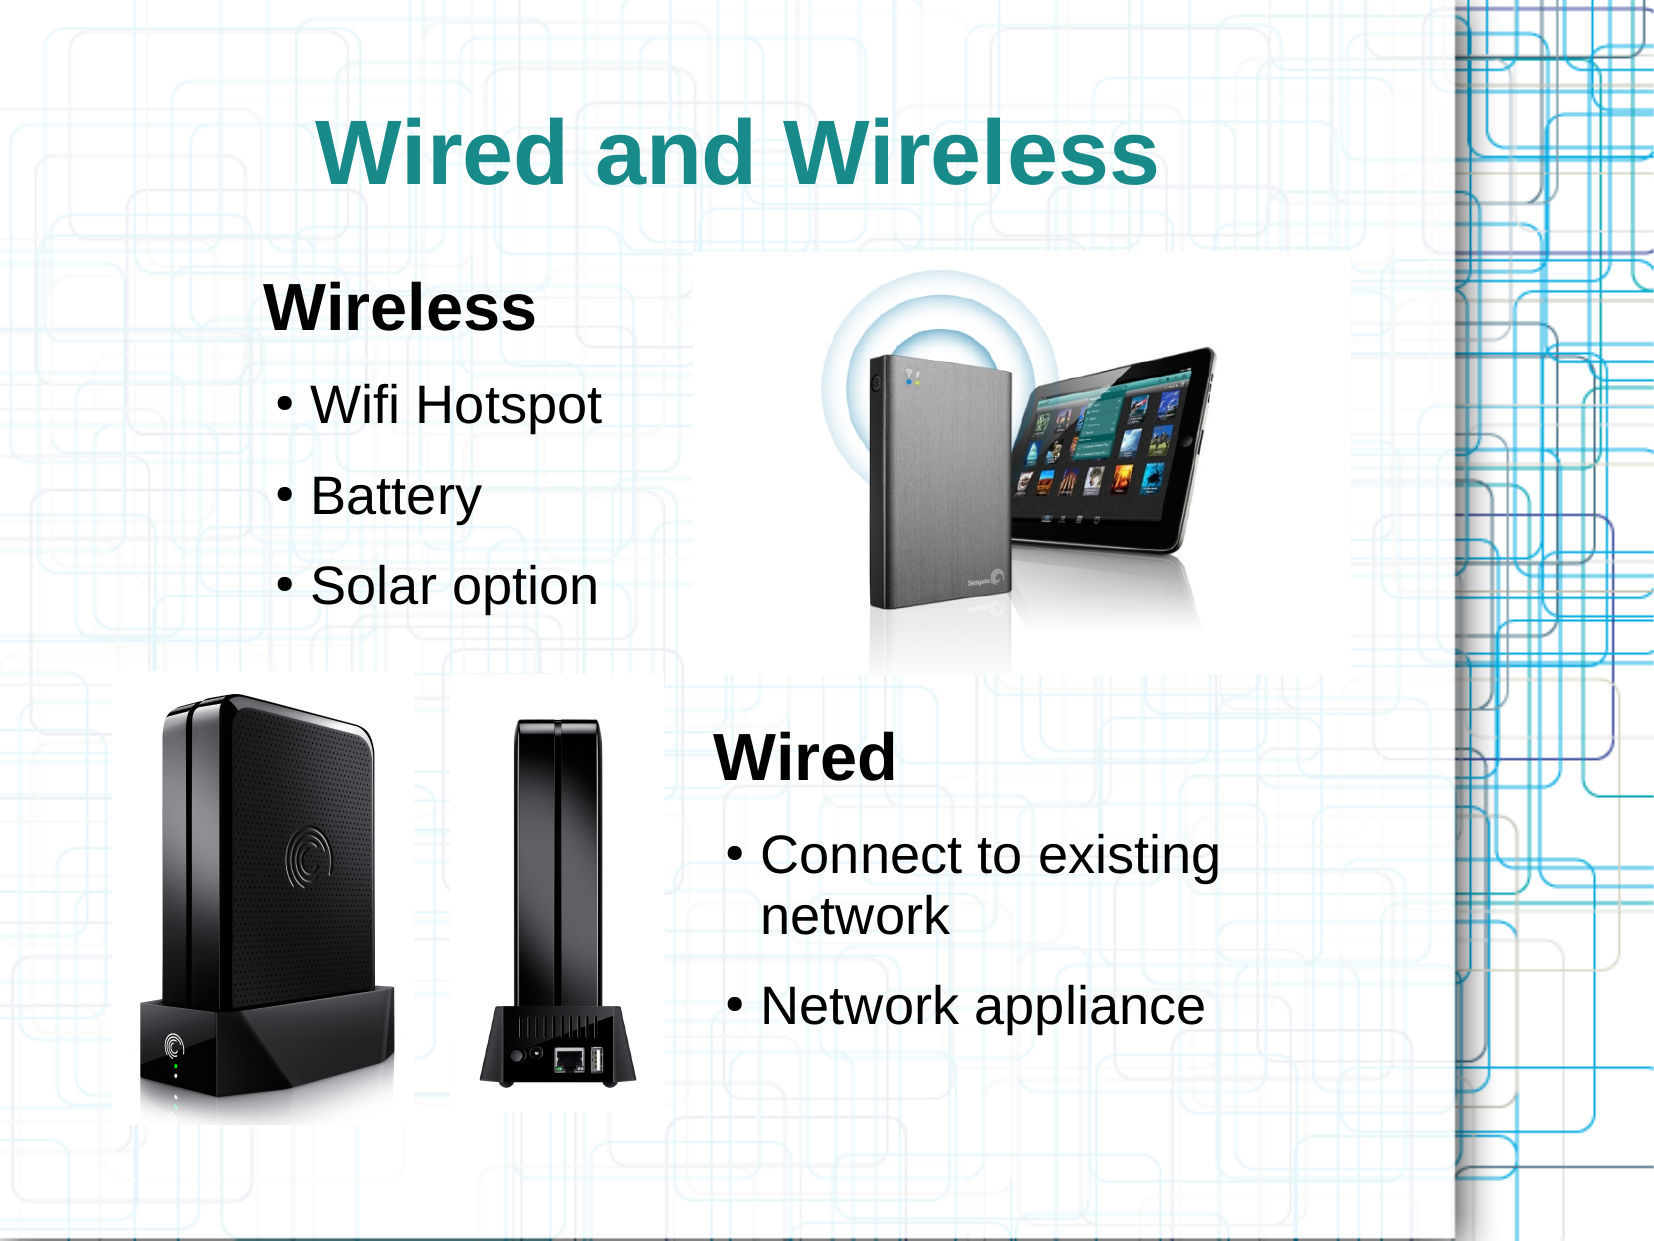

# Wired and Wireless
Wireless
Wifi Hotspot
Battery
Solar option
Wired
Connect to existing network
Network appliance